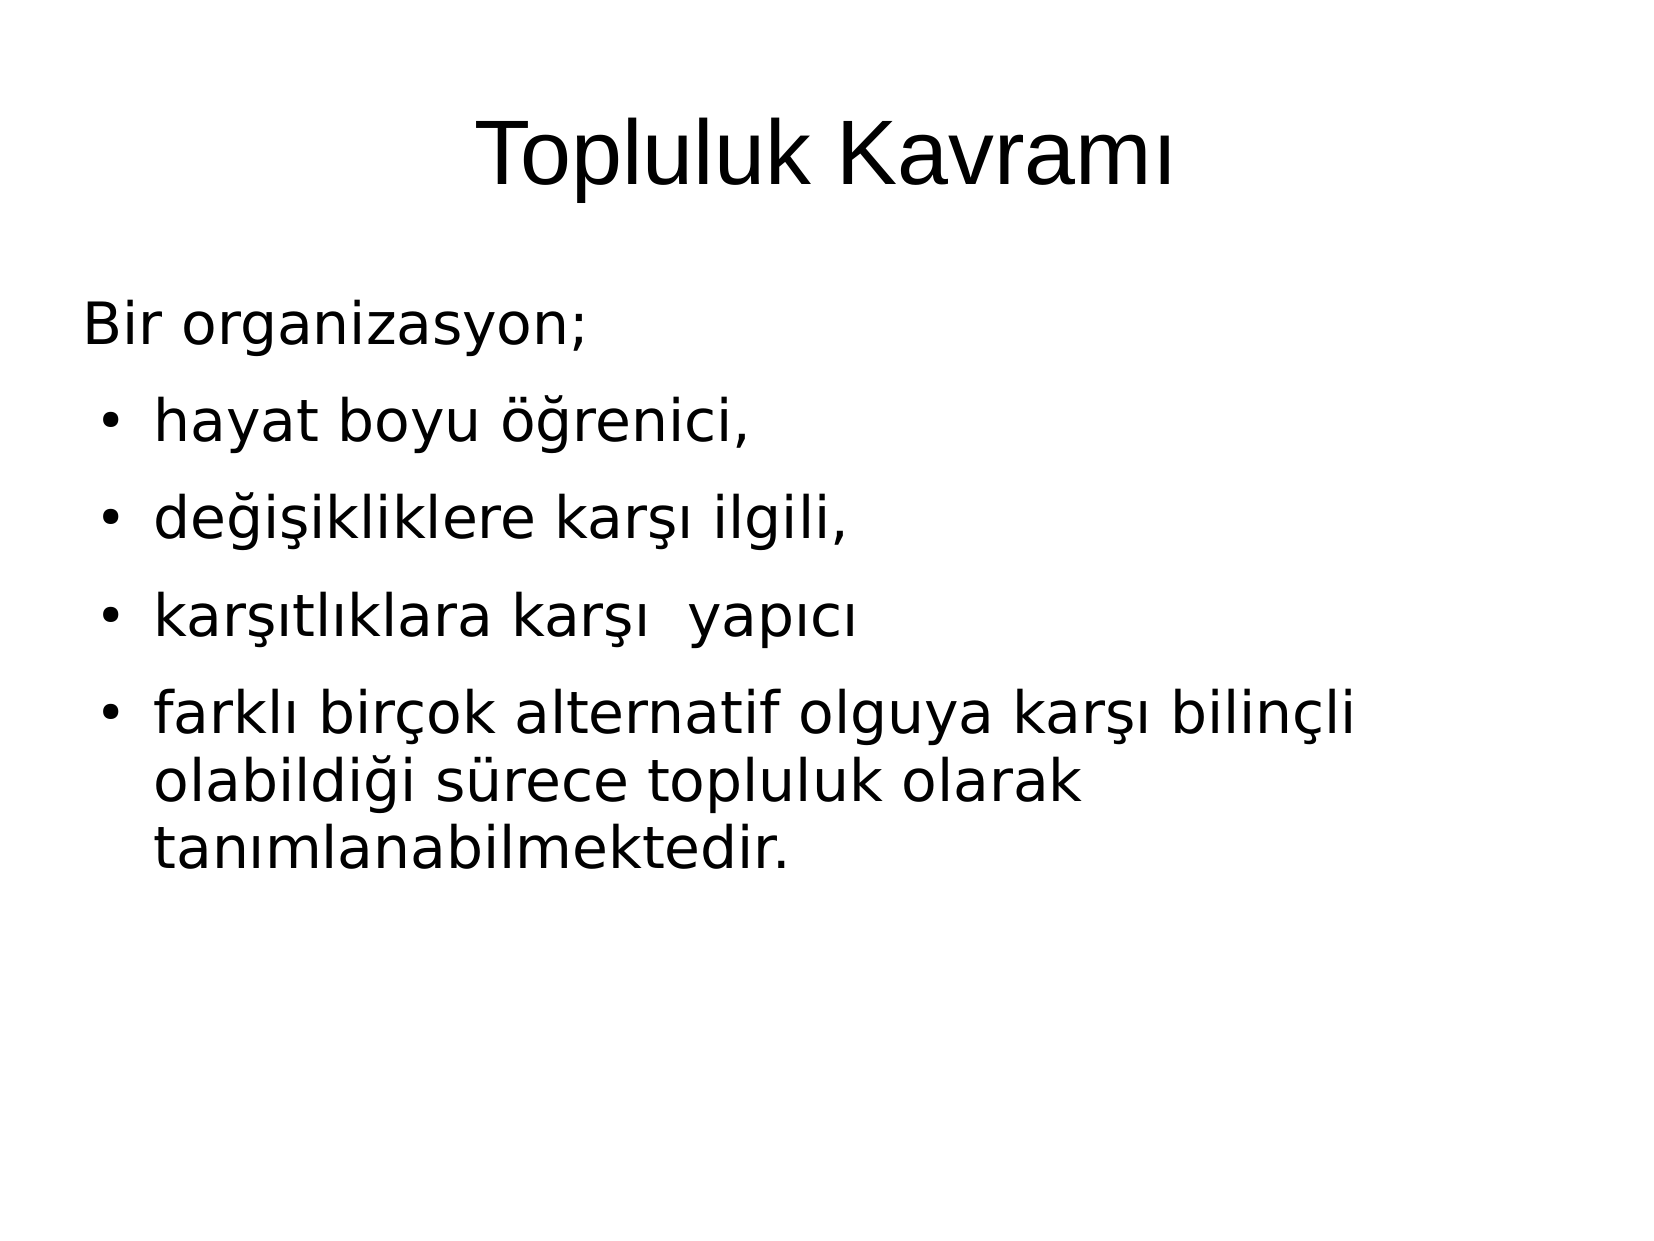

# Topluluk Kavramı
Bir organizasyon;
hayat boyu öğrenici,
değişikliklere karşı ilgili,
karşıtlıklara karşı yapıcı
farklı birçok alternatif olguya karşı bilinçli olabildiği sürece topluluk olarak tanımlanabilmektedir.